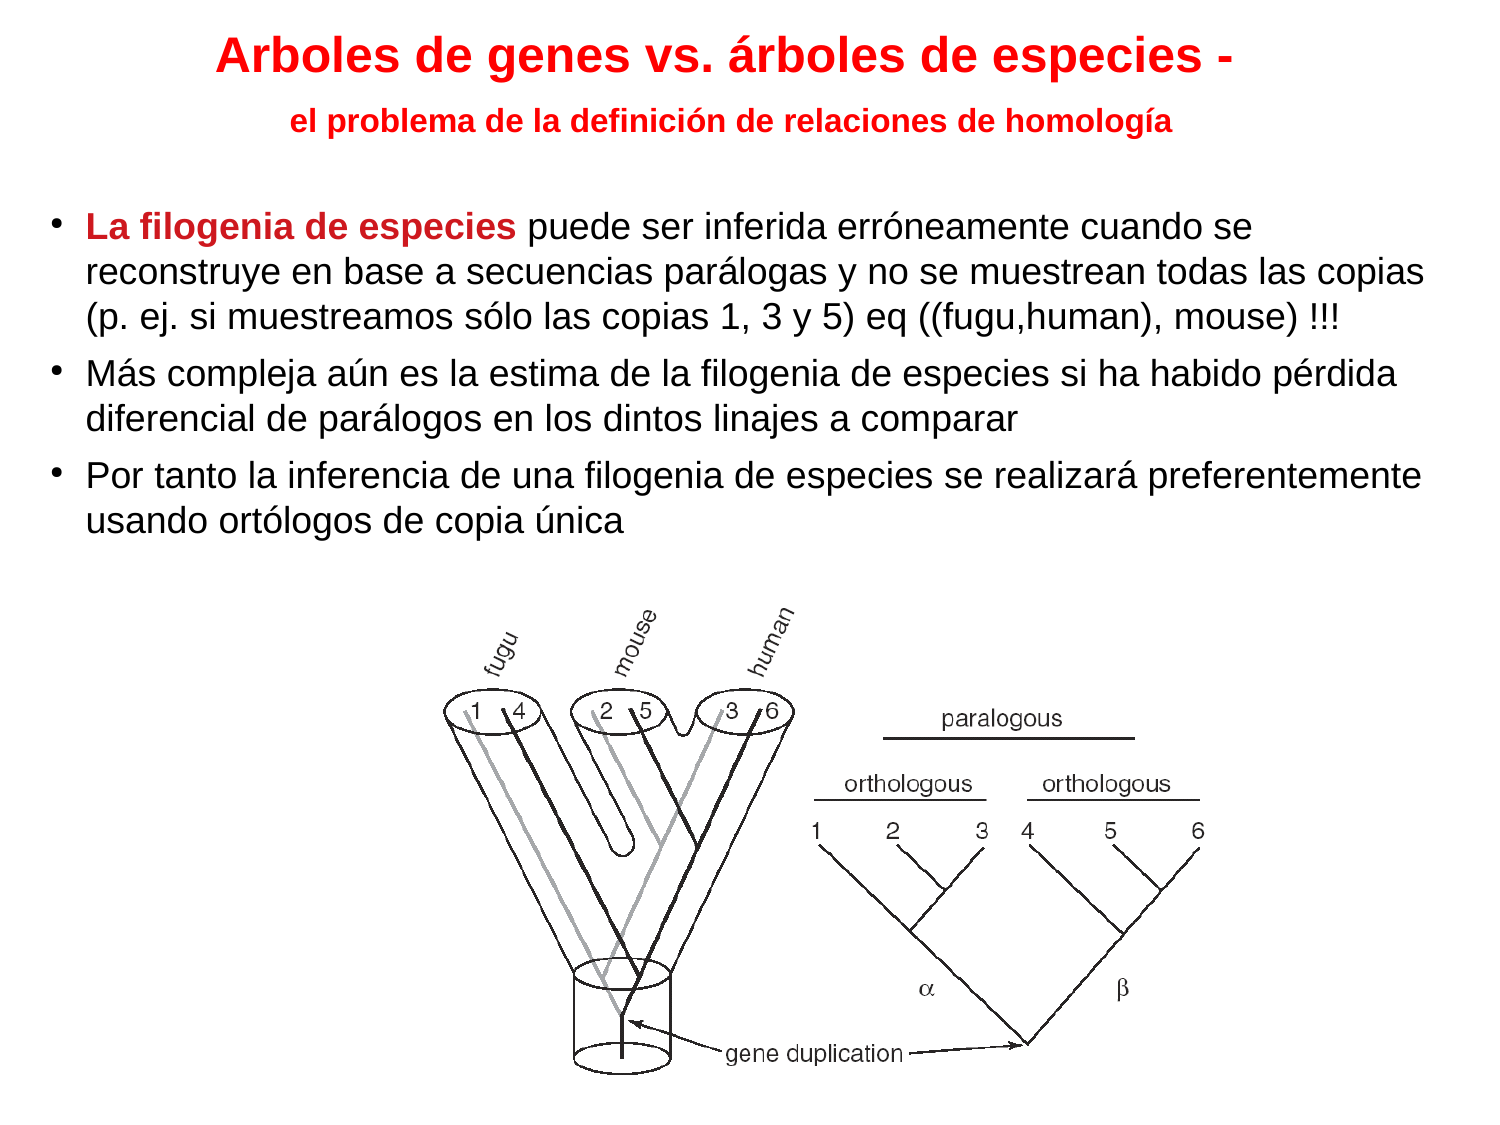

Arboles de genes vs. árboles de especies -
 el problema de la definición de relaciones de homología
La filogenia de especies puede ser inferida erróneamente cuando se reconstruye en base a secuencias parálogas y no se muestrean todas las copias (p. ej. si muestreamos sólo las copias 1, 3 y 5) eq ((fugu,human), mouse) !!!
Más compleja aún es la estima de la filogenia de especies si ha habido pérdida diferencial de parálogos en los dintos linajes a comparar
Por tanto la inferencia de una filogenia de especies se realizará preferentemente usando ortólogos de copia única